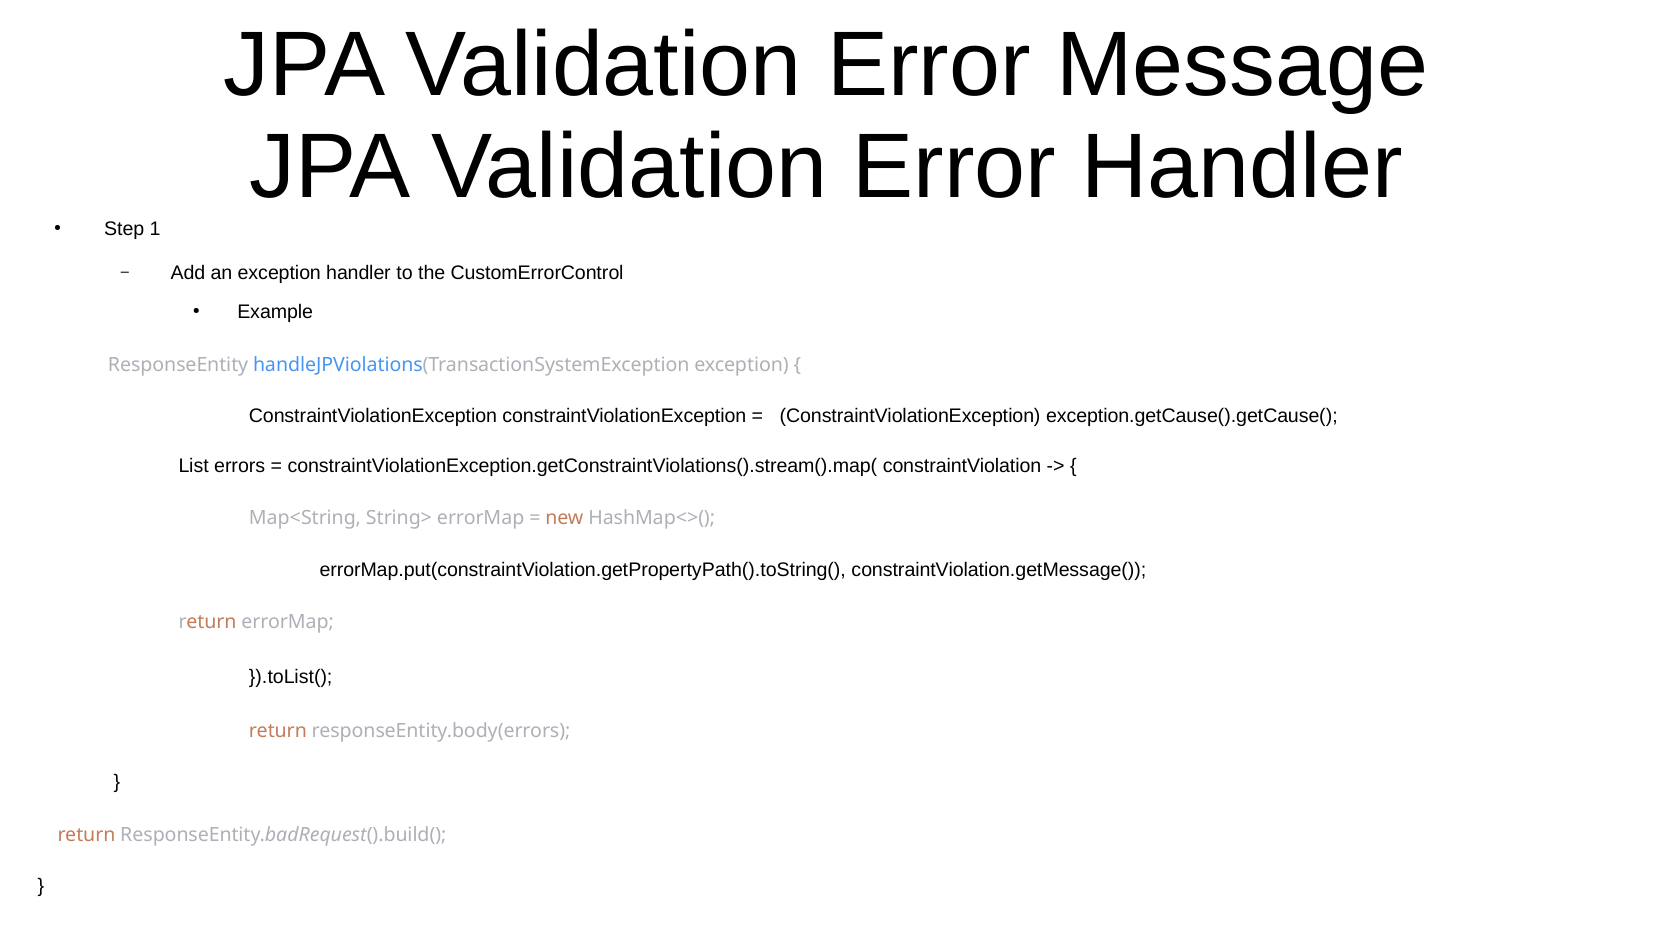

# JPA Validation Error Message JPA Validation Error Handler
Step 1
Add an exception handler to the CustomErrorControl
Example
 				ResponseEntity handleJPViolations(TransactionSystemException exception) {
 	 		 		ConstraintViolationException constraintViolationException = (ConstraintViolationException) exception.getCause().getCause();
 					 	List errors = constraintViolationException.getConstraintViolations().stream().map( constraintViolation -> {
 					 		 	Map<String, String> errorMap = new HashMap<>();
 					 		 	errorMap.put(constraintViolation.getPropertyPath().toString(), constraintViolation.getMessage());
 	return errorMap;
 					 	}).toList();
 	 			 	return responseEntity.body(errors);
 	 }
 return ResponseEntity.badRequest().build();
}